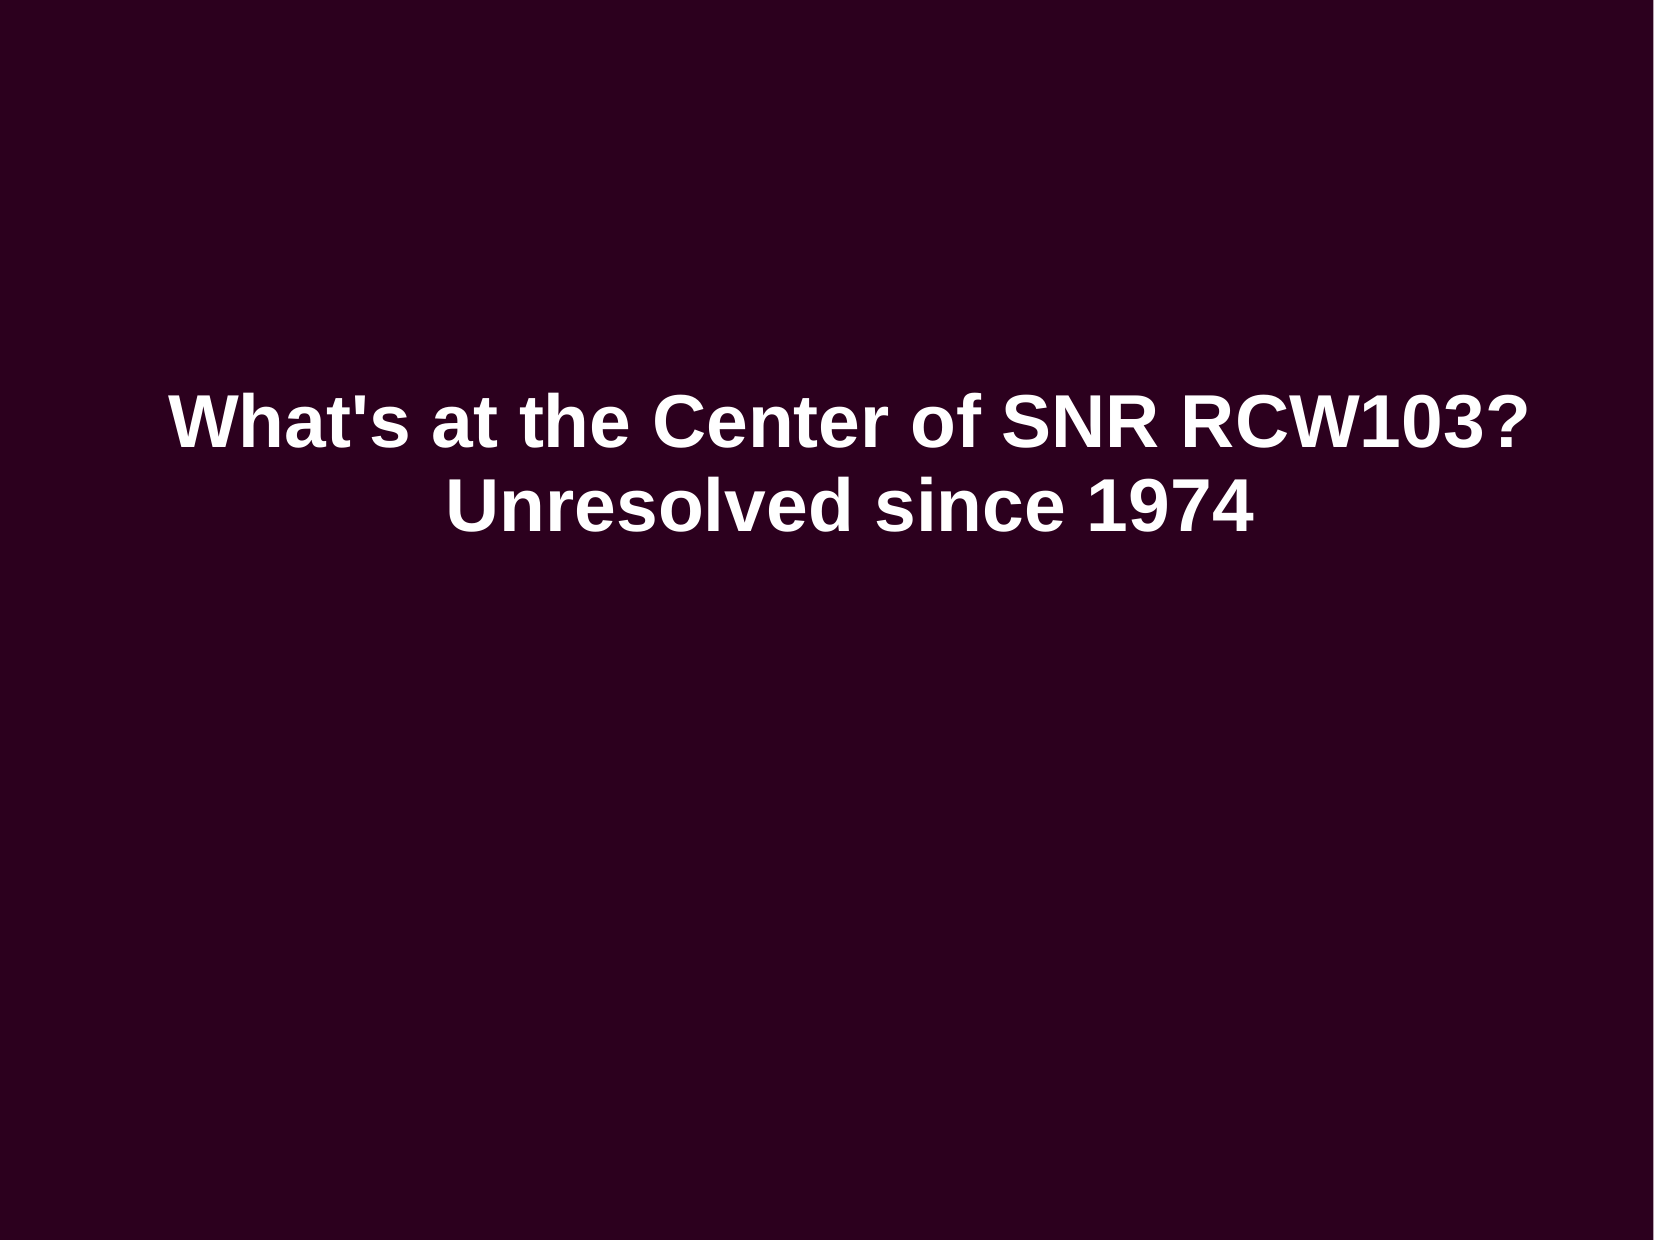

What's at the Center of SNR RCW103?
Unresolved since 1974